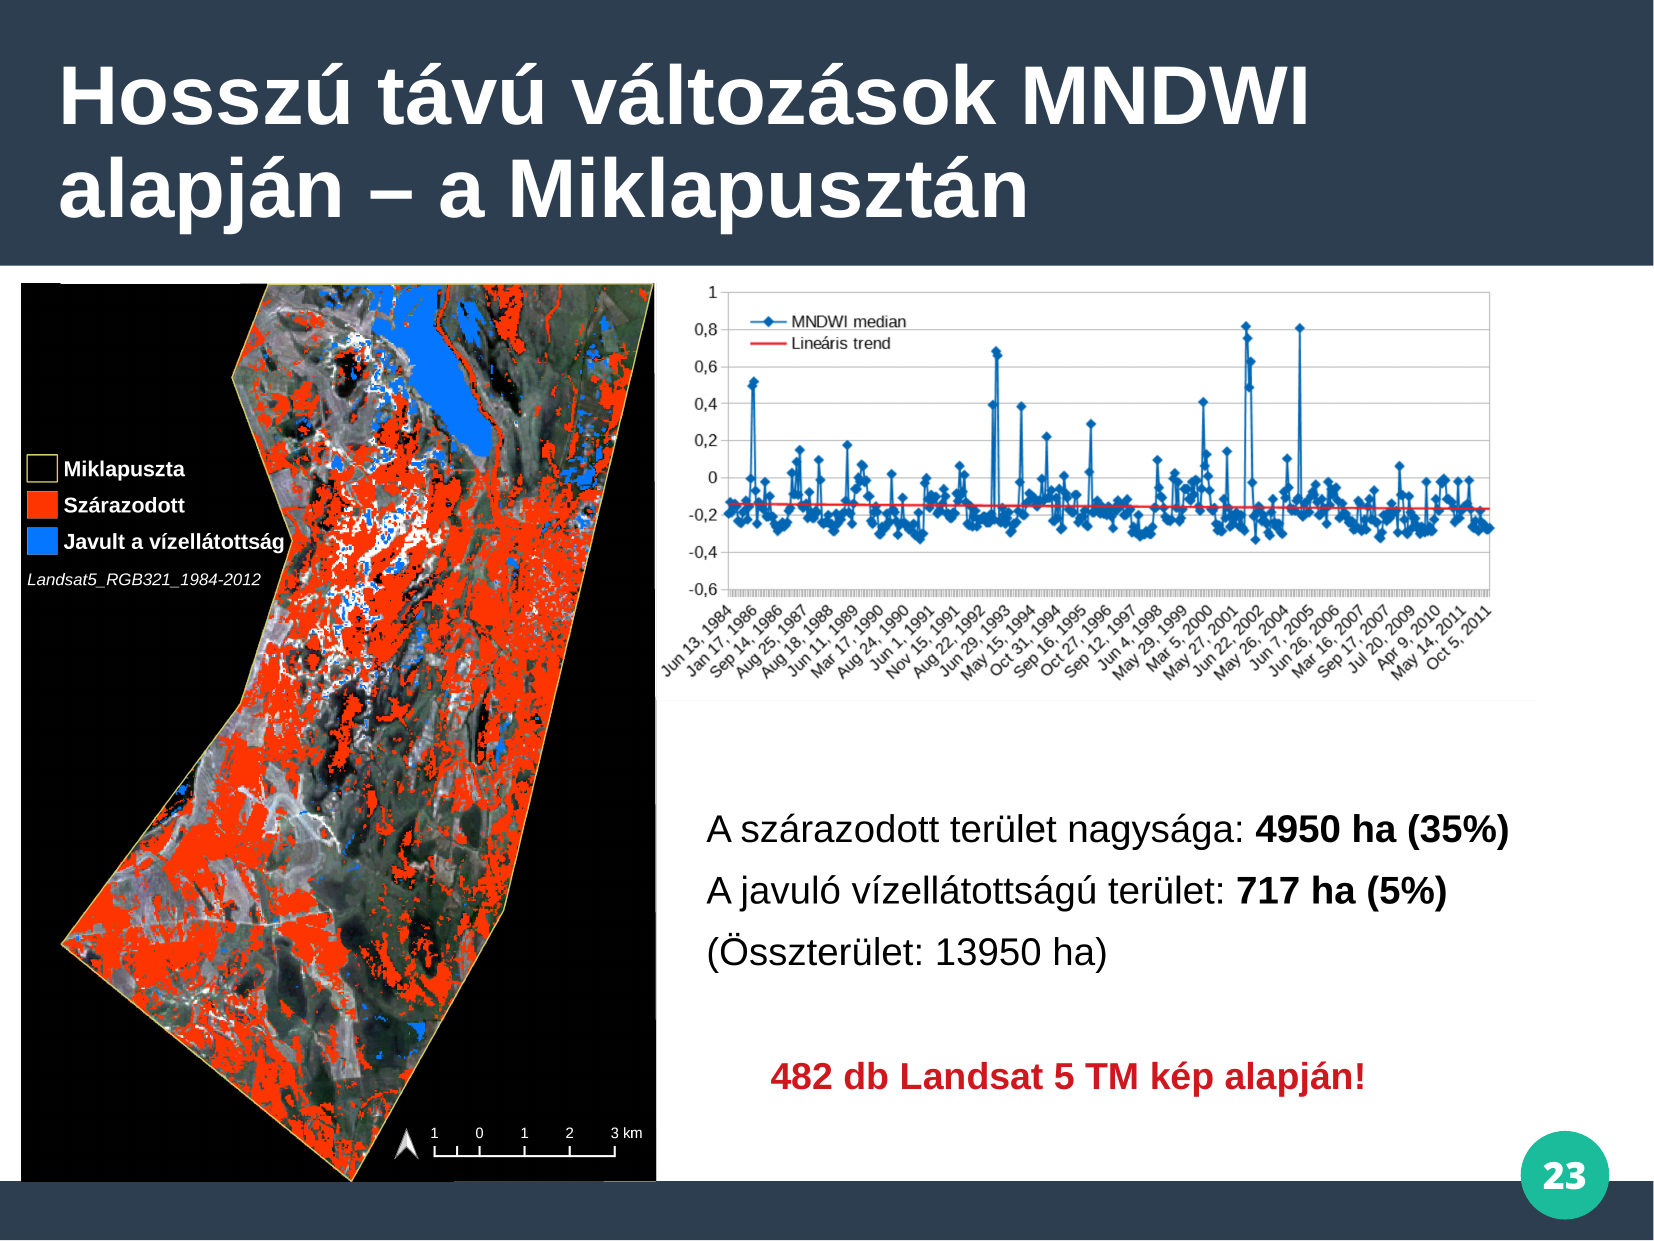

# Hosszú távú változások MNDWI alapján – a Miklapusztán
482 db Landsat 5 TM kép alapján!
23